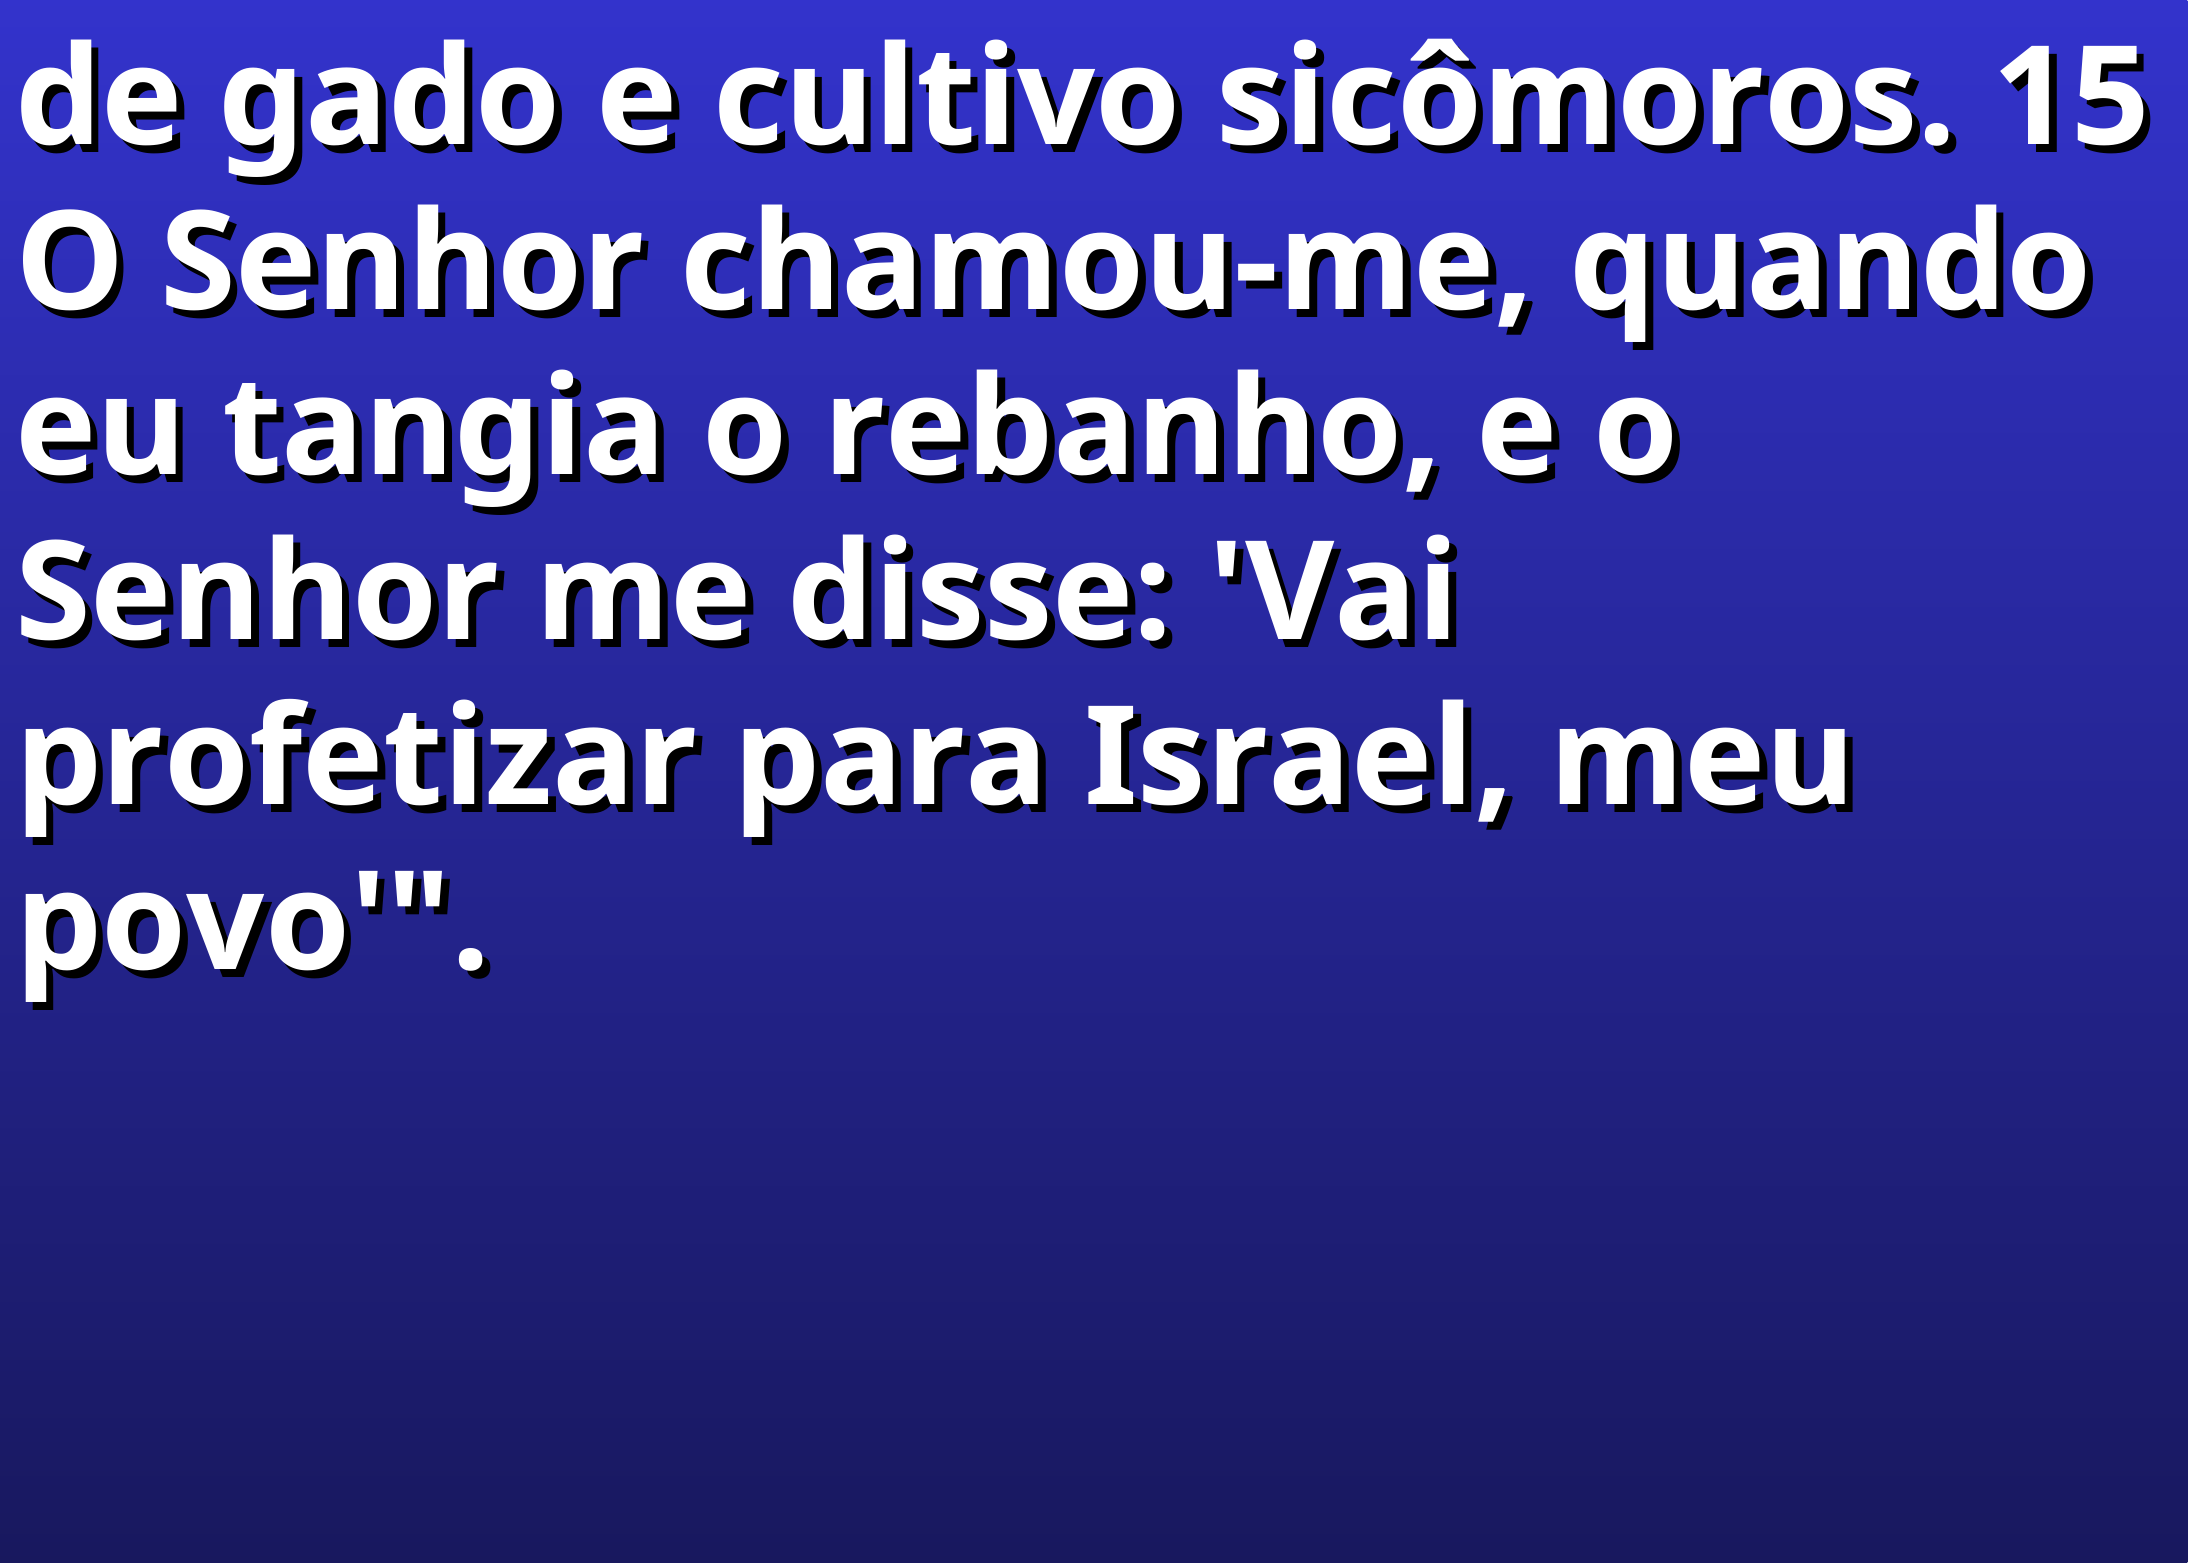

de gado e cultivo sicômoros. 15 O Senhor chamou-me, quando eu tangia o rebanho, e o Senhor me disse: 'Vai profetizar para Israel, meu povo'".